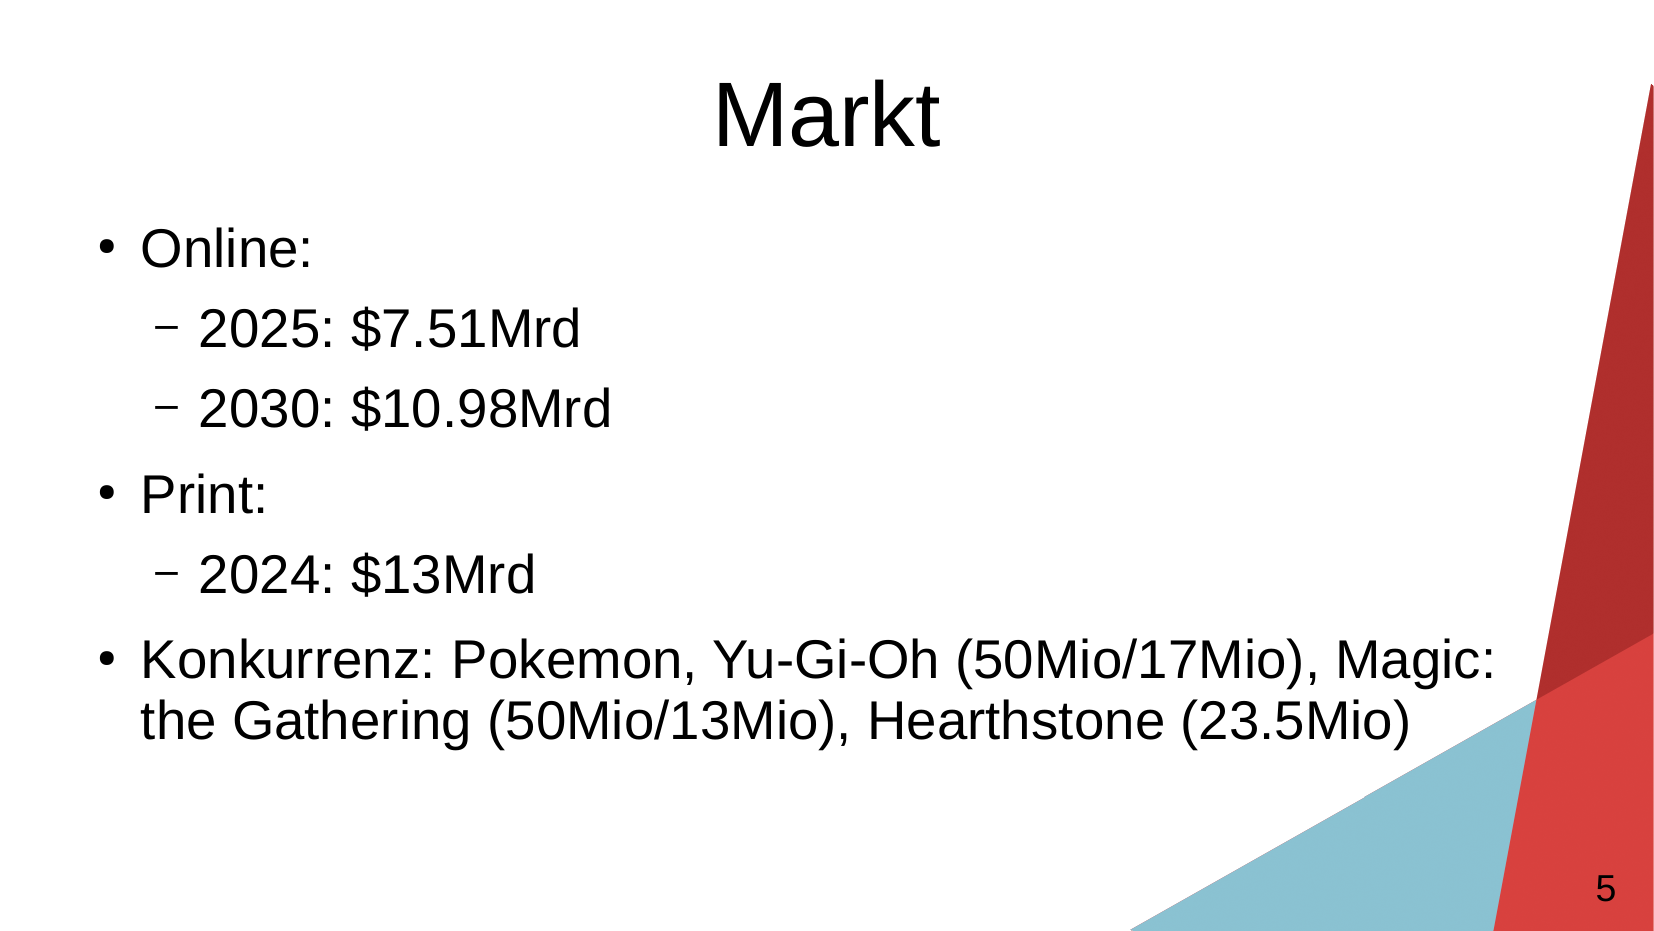

# Markt
Online:
2025: $7.51Mrd
2030: $10.98Mrd
Print:
2024: $13Mrd
Konkurrenz: Pokemon, Yu-Gi-Oh (50Mio/17Mio), Magic: the Gathering (50Mio/13Mio), Hearthstone (23.5Mio)